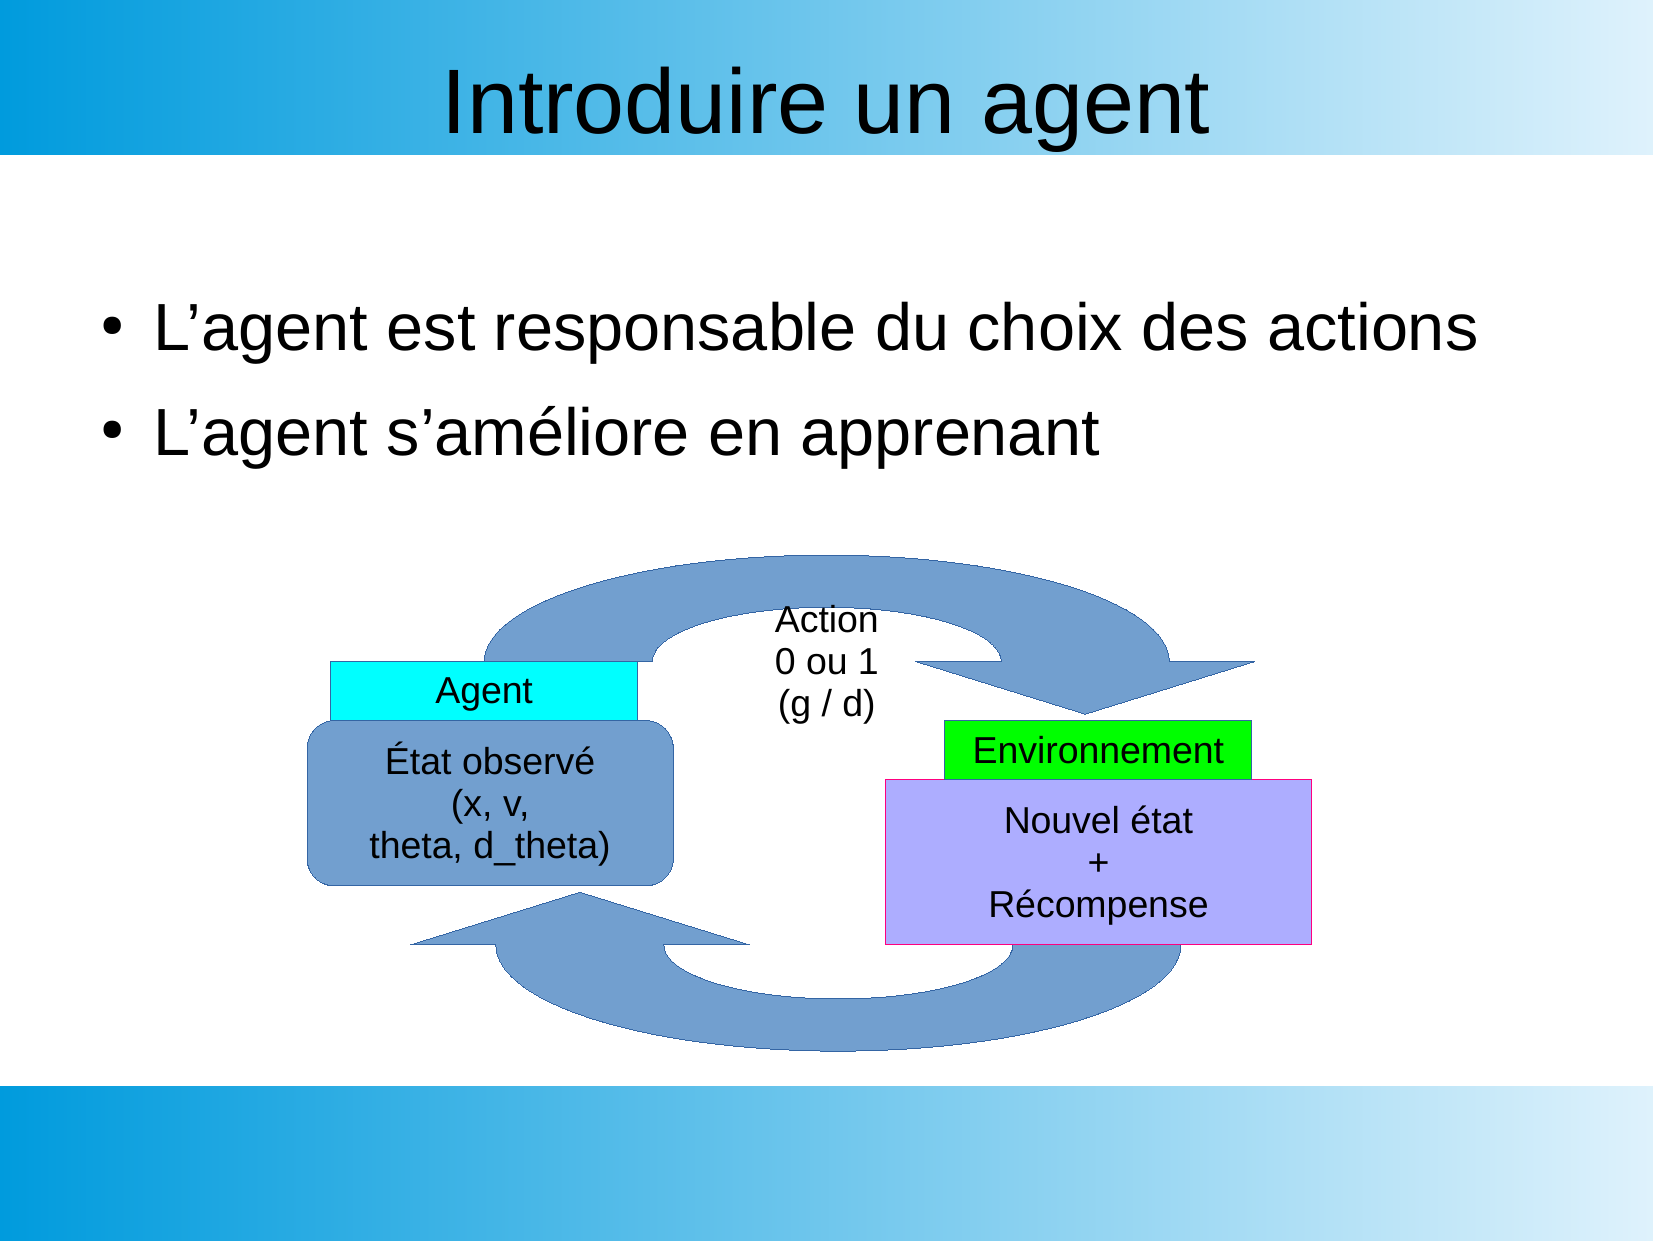

# Introduire un agent
L’agent est responsable du choix des actions
L’agent s’améliore en apprenant
Action
0 ou 1
(g / d)
Agent
État observé
(x, v,
theta, d_theta)
Environnement
Environnement
Environnement
Nouvel état
+
Récompense